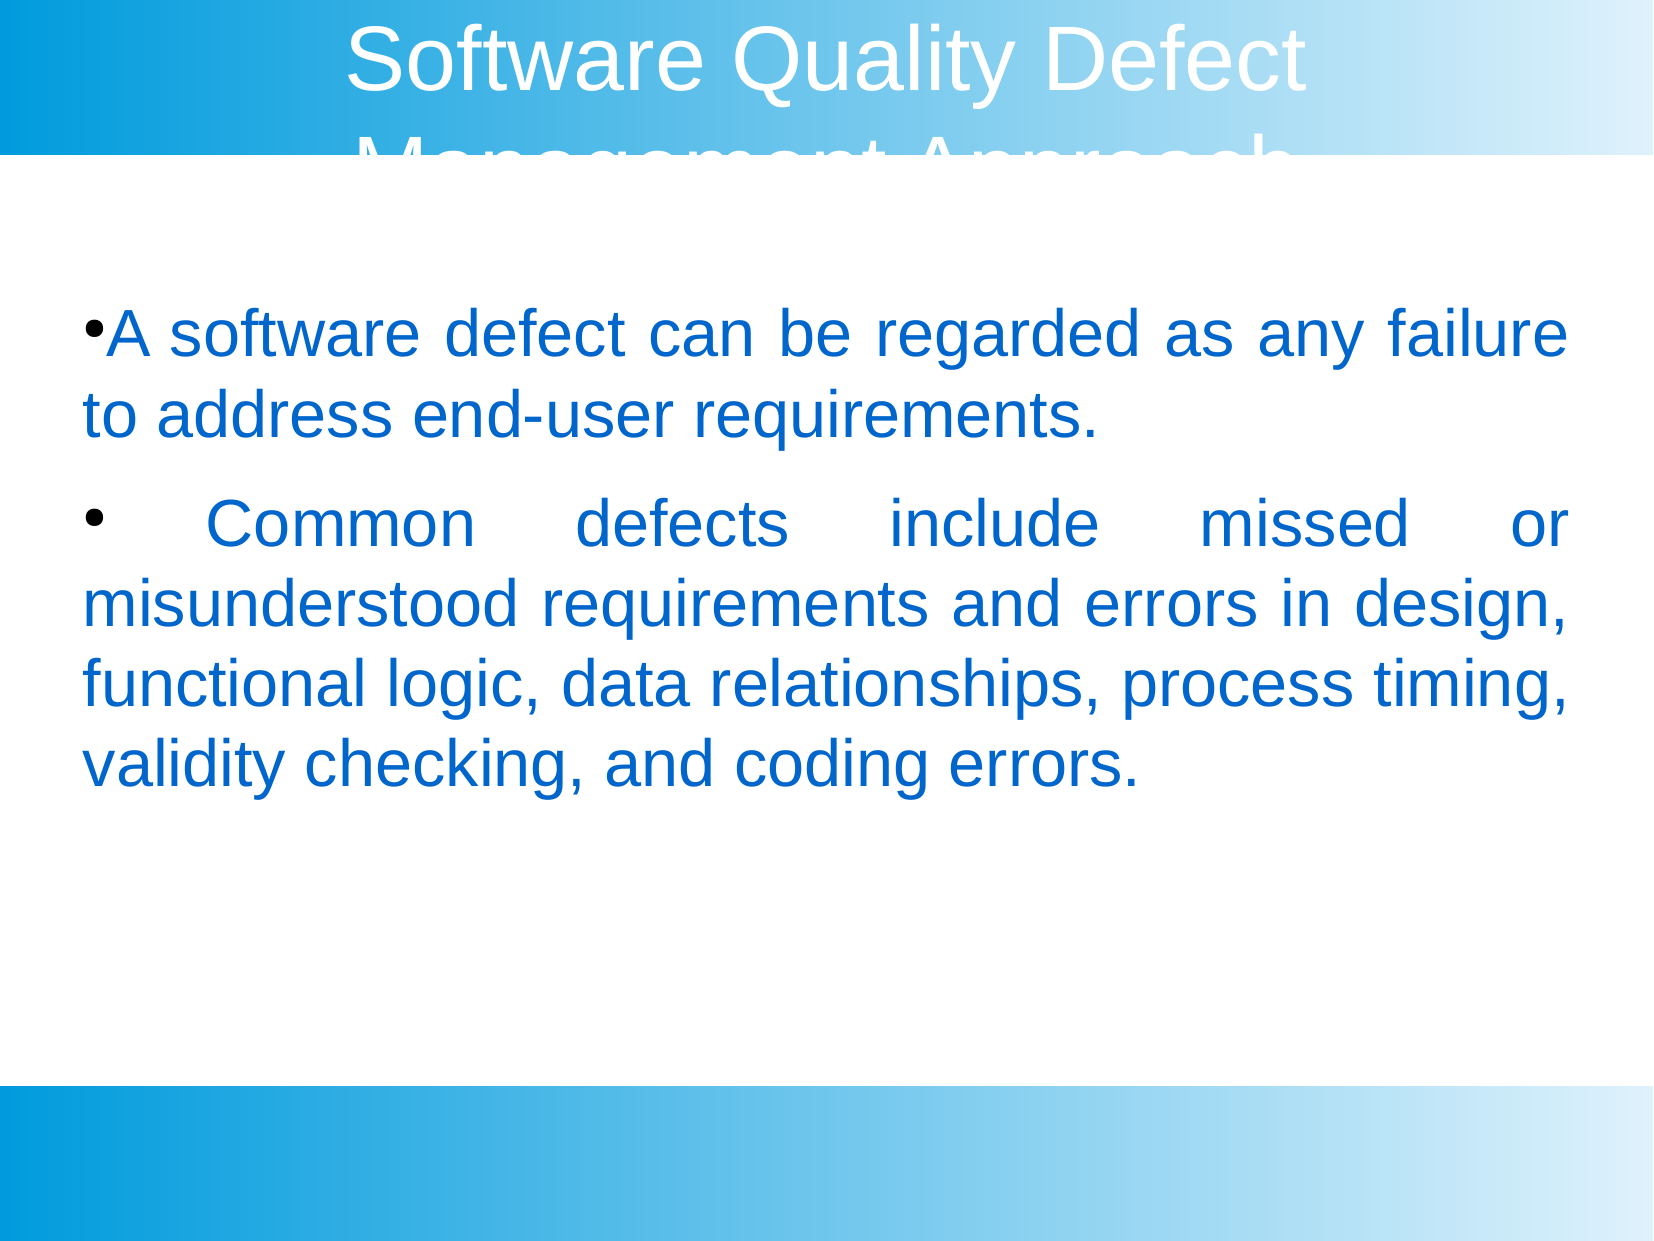

# Software Quality Defect Management Approach
A software defect can be regarded as any failure to address end-user requirements.
 Common defects include missed or misunderstood requirements and errors in design, functional logic, data relationships, process timing, validity checking, and coding errors.